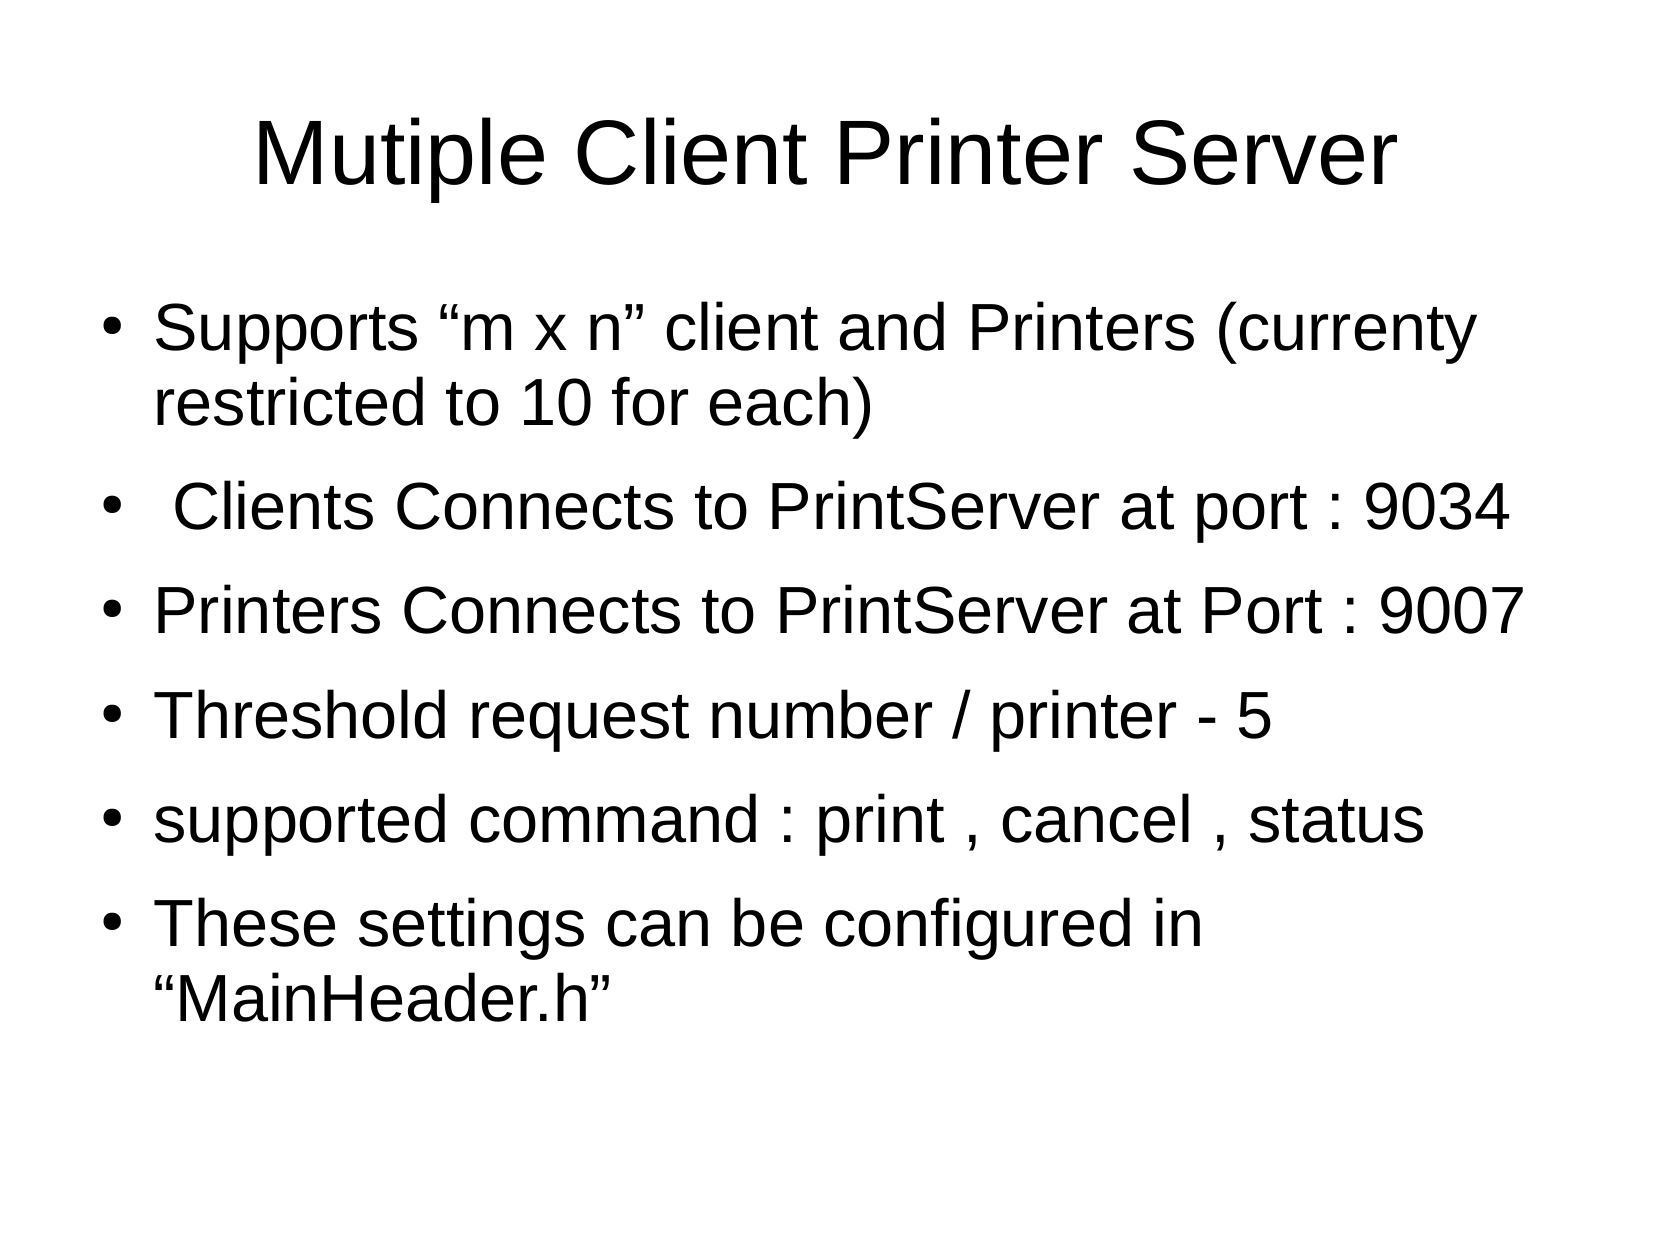

# Mutiple Client Printer Server
Supports “m x n” client and Printers (currenty restricted to 10 for each)
 Clients Connects to PrintServer at port : 9034
Printers Connects to PrintServer at Port : 9007
Threshold request number / printer - 5
supported command : print , cancel , status
These settings can be configured in “MainHeader.h”